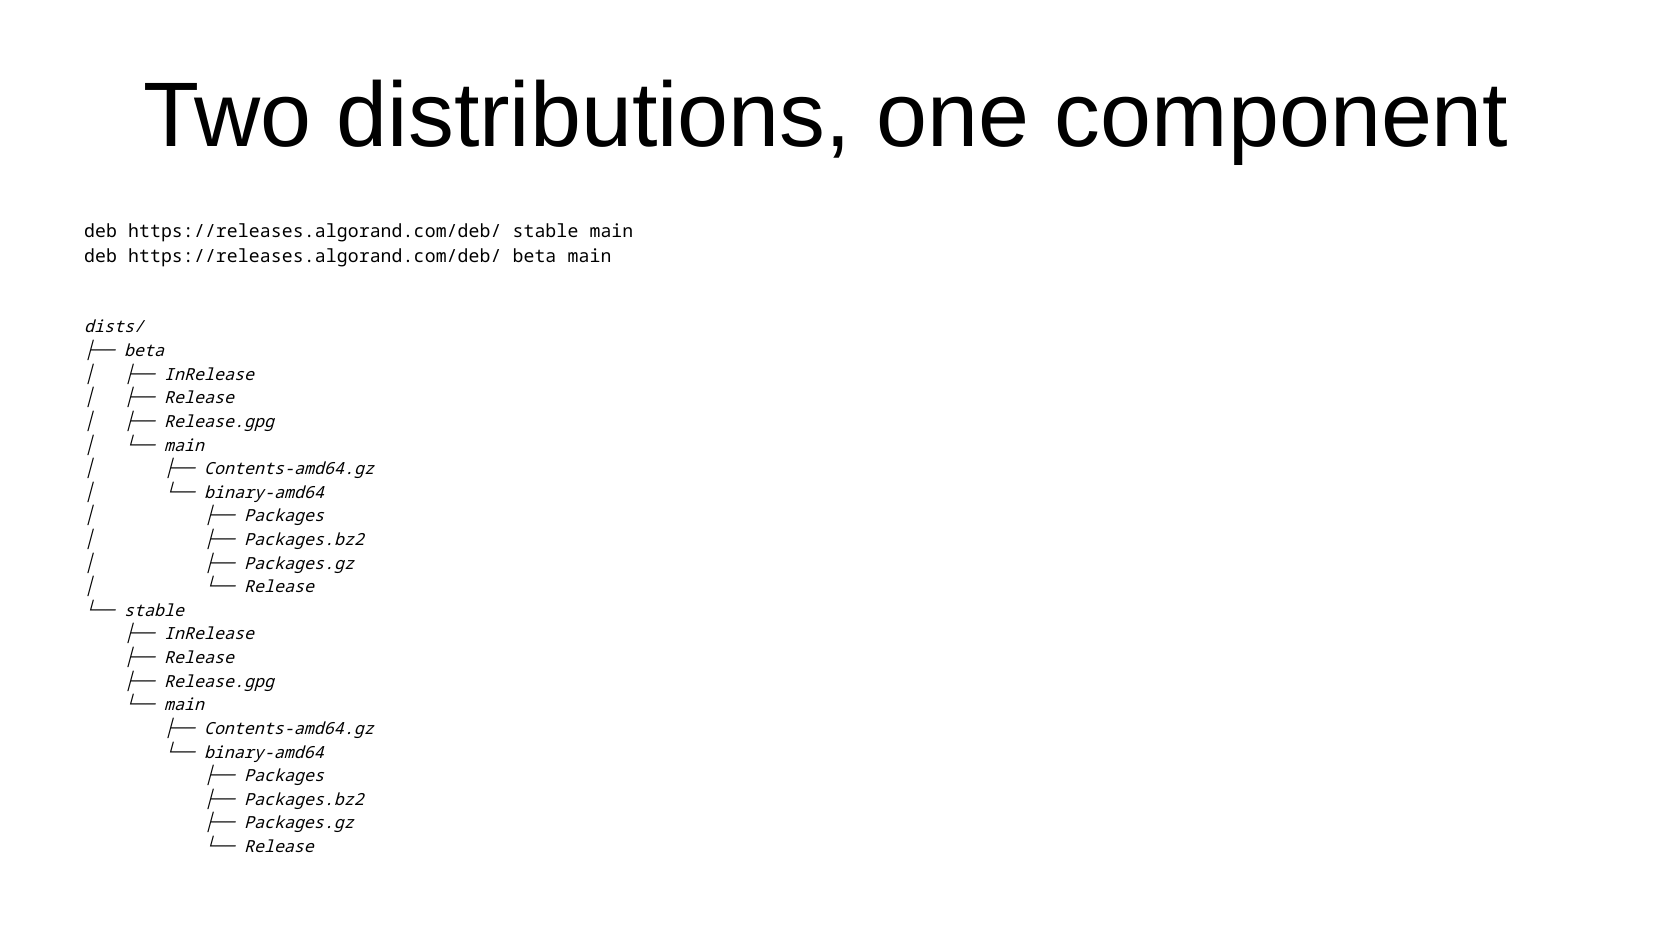

Two distributions, one component
# deb https://releases.algorand.com/deb/ stable main
deb https://releases.algorand.com/deb/ beta main
dists/
├── beta
│   ├── InRelease
│   ├── Release
│   ├── Release.gpg
│   └── main
│   ├── Contents-amd64.gz
│   └── binary-amd64
│   ├── Packages
│   ├── Packages.bz2
│   ├── Packages.gz
│   └── Release
└── stable
 ├── InRelease
 ├── Release
 ├── Release.gpg
 └── main
 ├── Contents-amd64.gz
 └── binary-amd64
 ├── Packages
 ├── Packages.bz2
 ├── Packages.gz
 └── Release